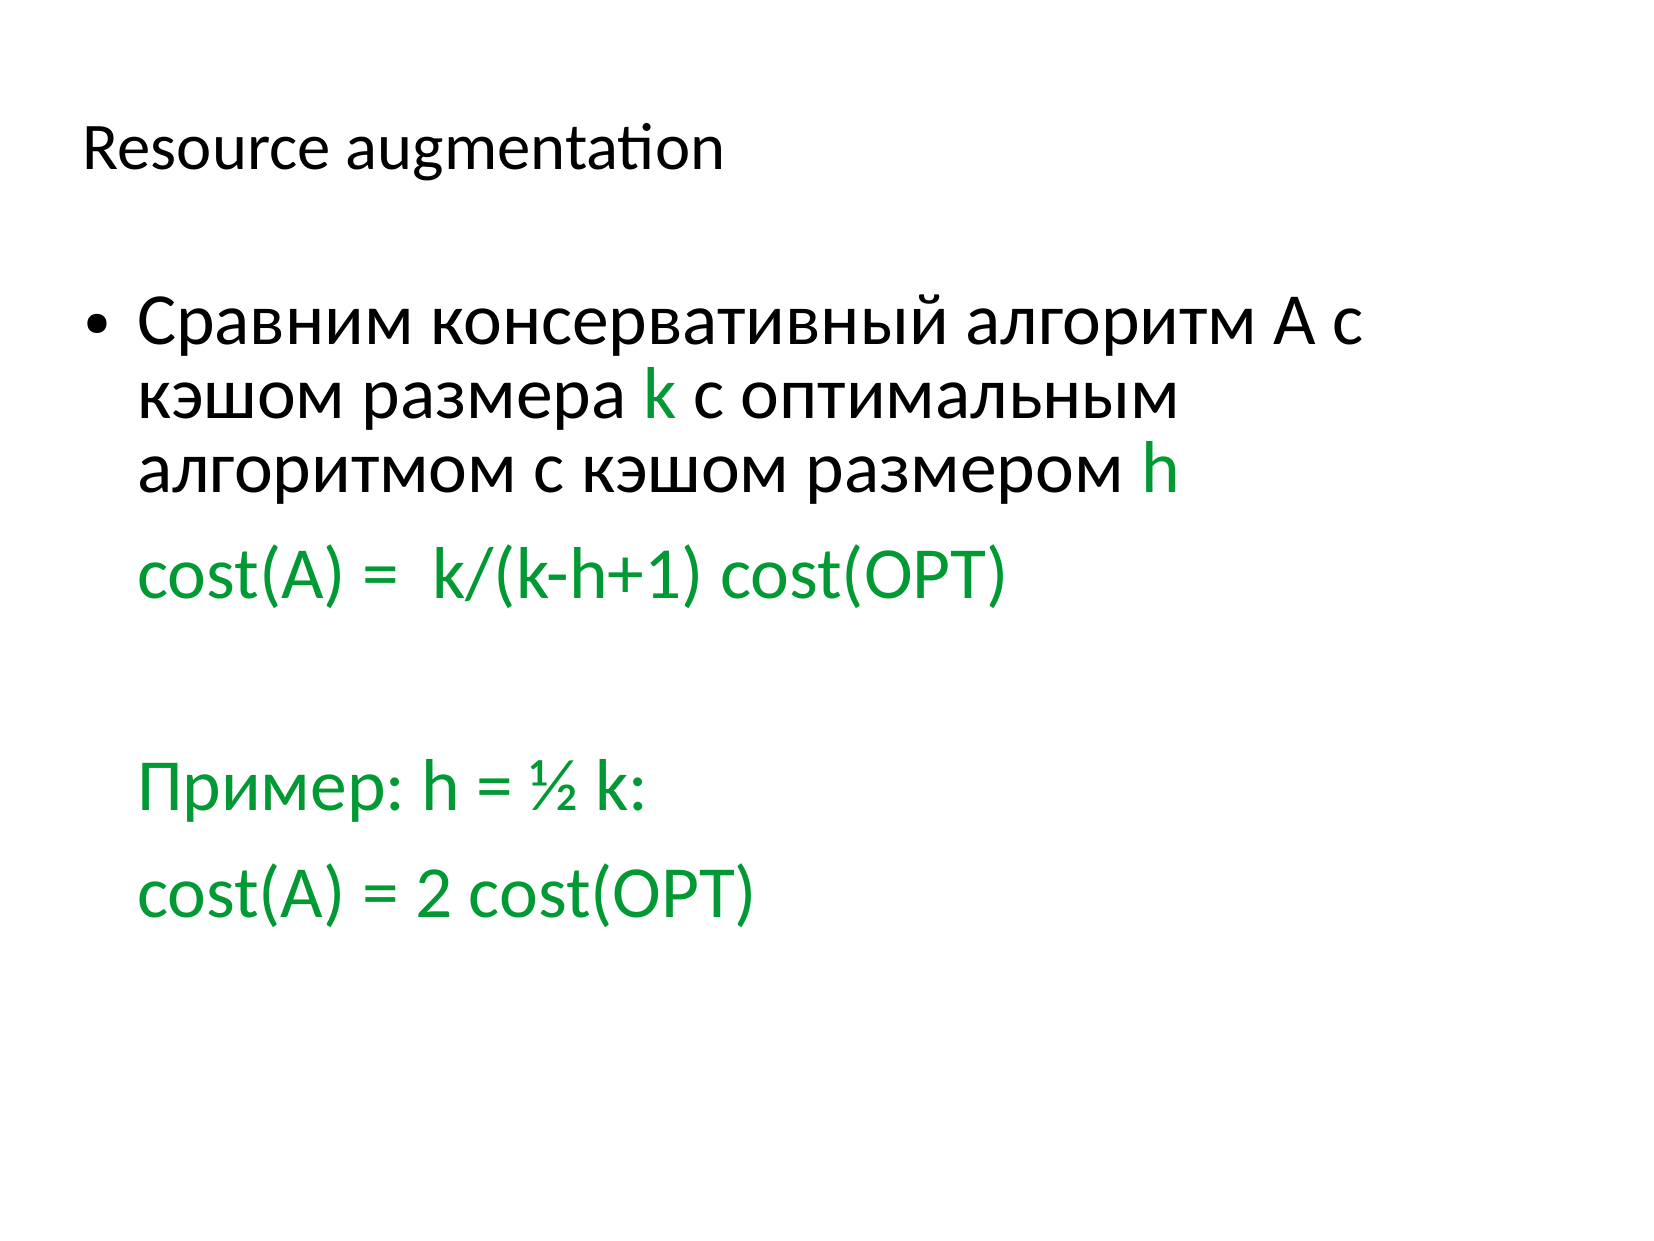

# Resource augmentation
Сравним консервативный алгоритм A с кэшом размера k с оптимальным алгоритмом с кэшом размером h
сost(A) = k/(k-h+1) cost(OPT)
Пример: h = ½ k:
cost(A) = 2 cost(OPT)